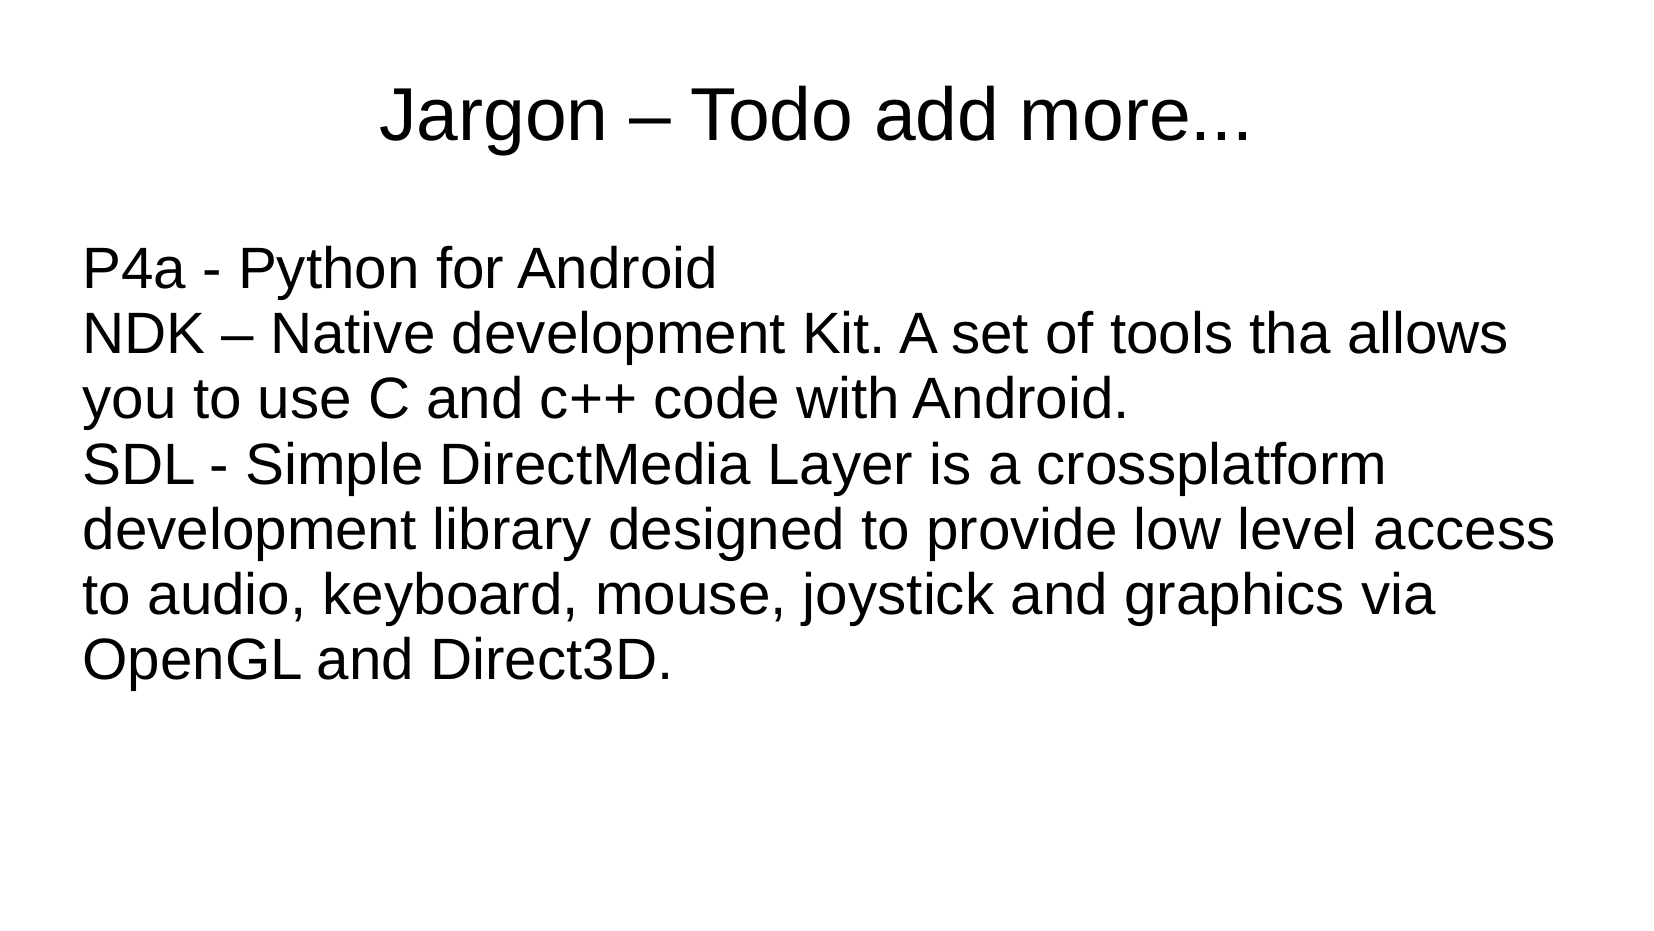

# Jargon – Todo add more...
P4a - Python for Android
NDK – Native development Kit. A set of tools tha allows you to use C and c++ code with Android.
SDL - Simple DirectMedia Layer is a crossplatform development library designed to provide low level access to audio, keyboard, mouse, joystick and graphics via OpenGL and Direct3D.